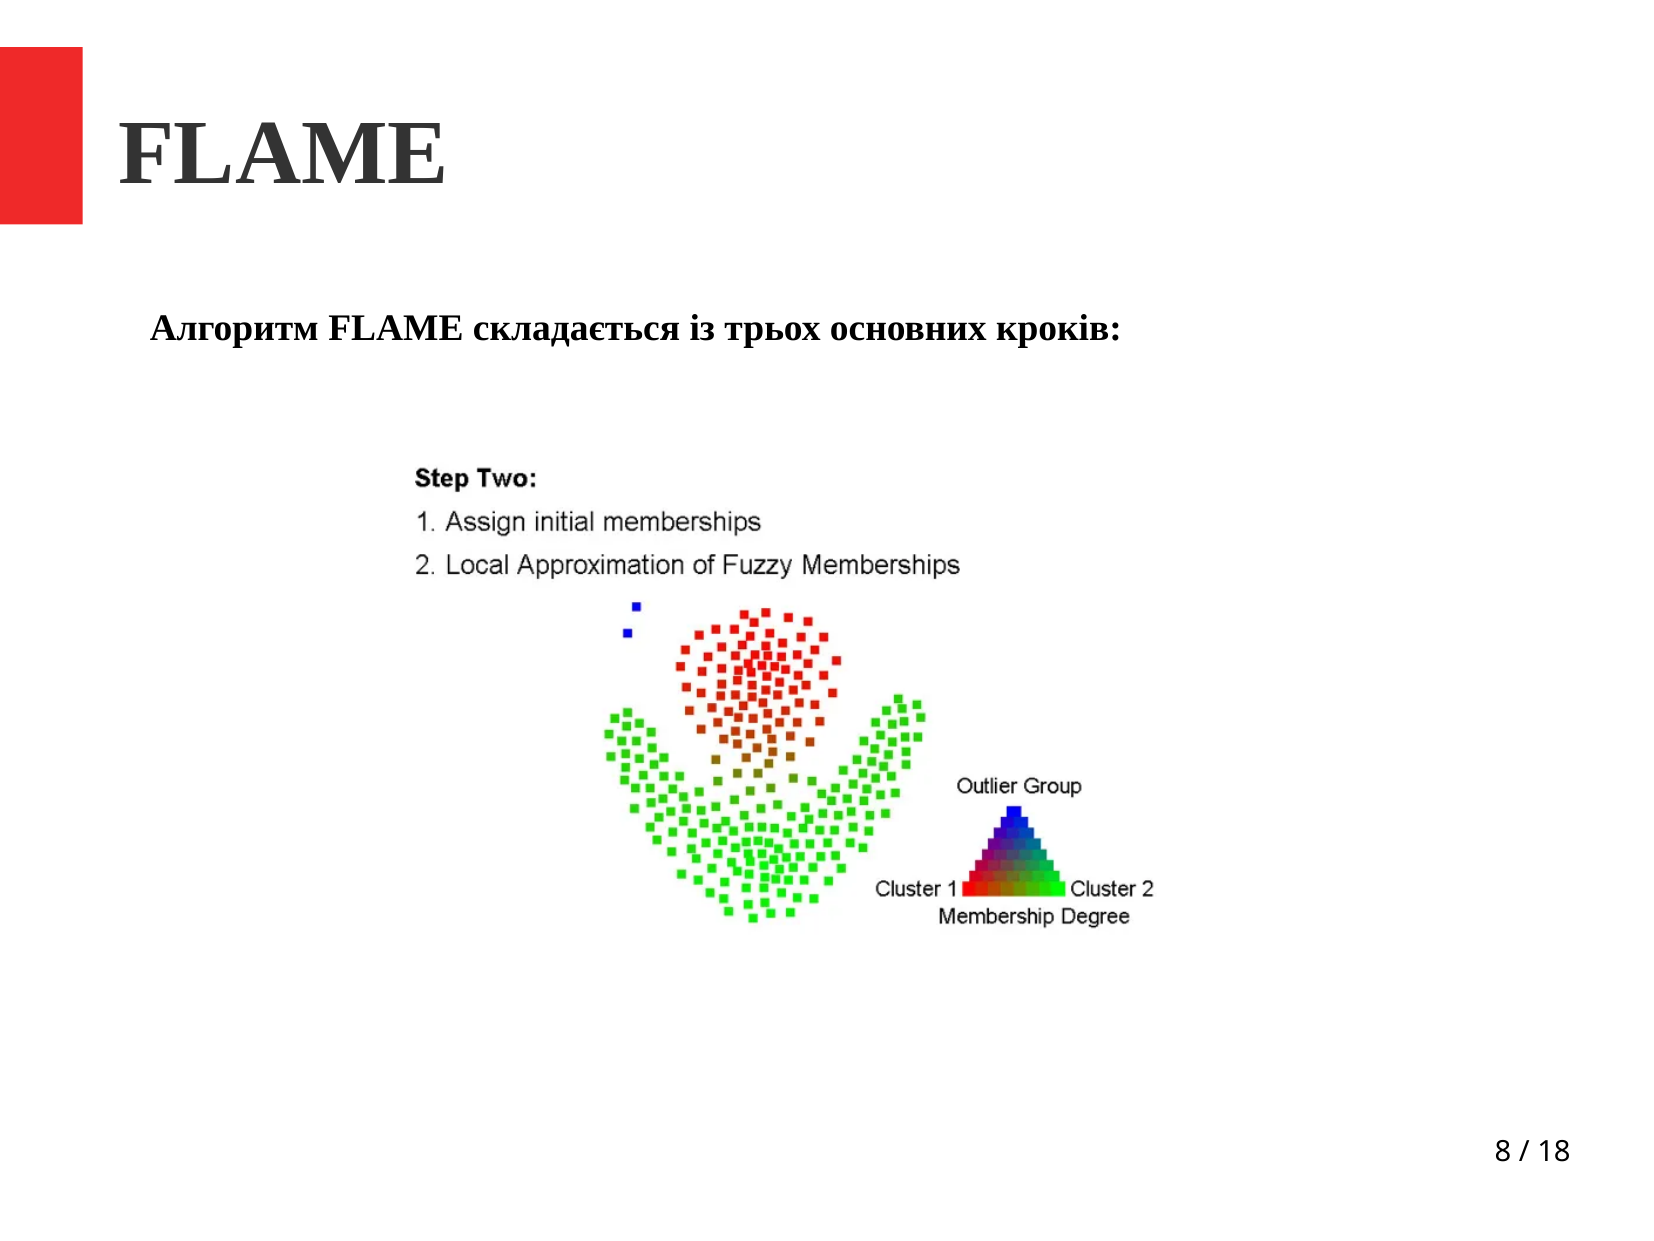

# FLAME
Алгоритм FLAME складається із трьох основних кроків:
8